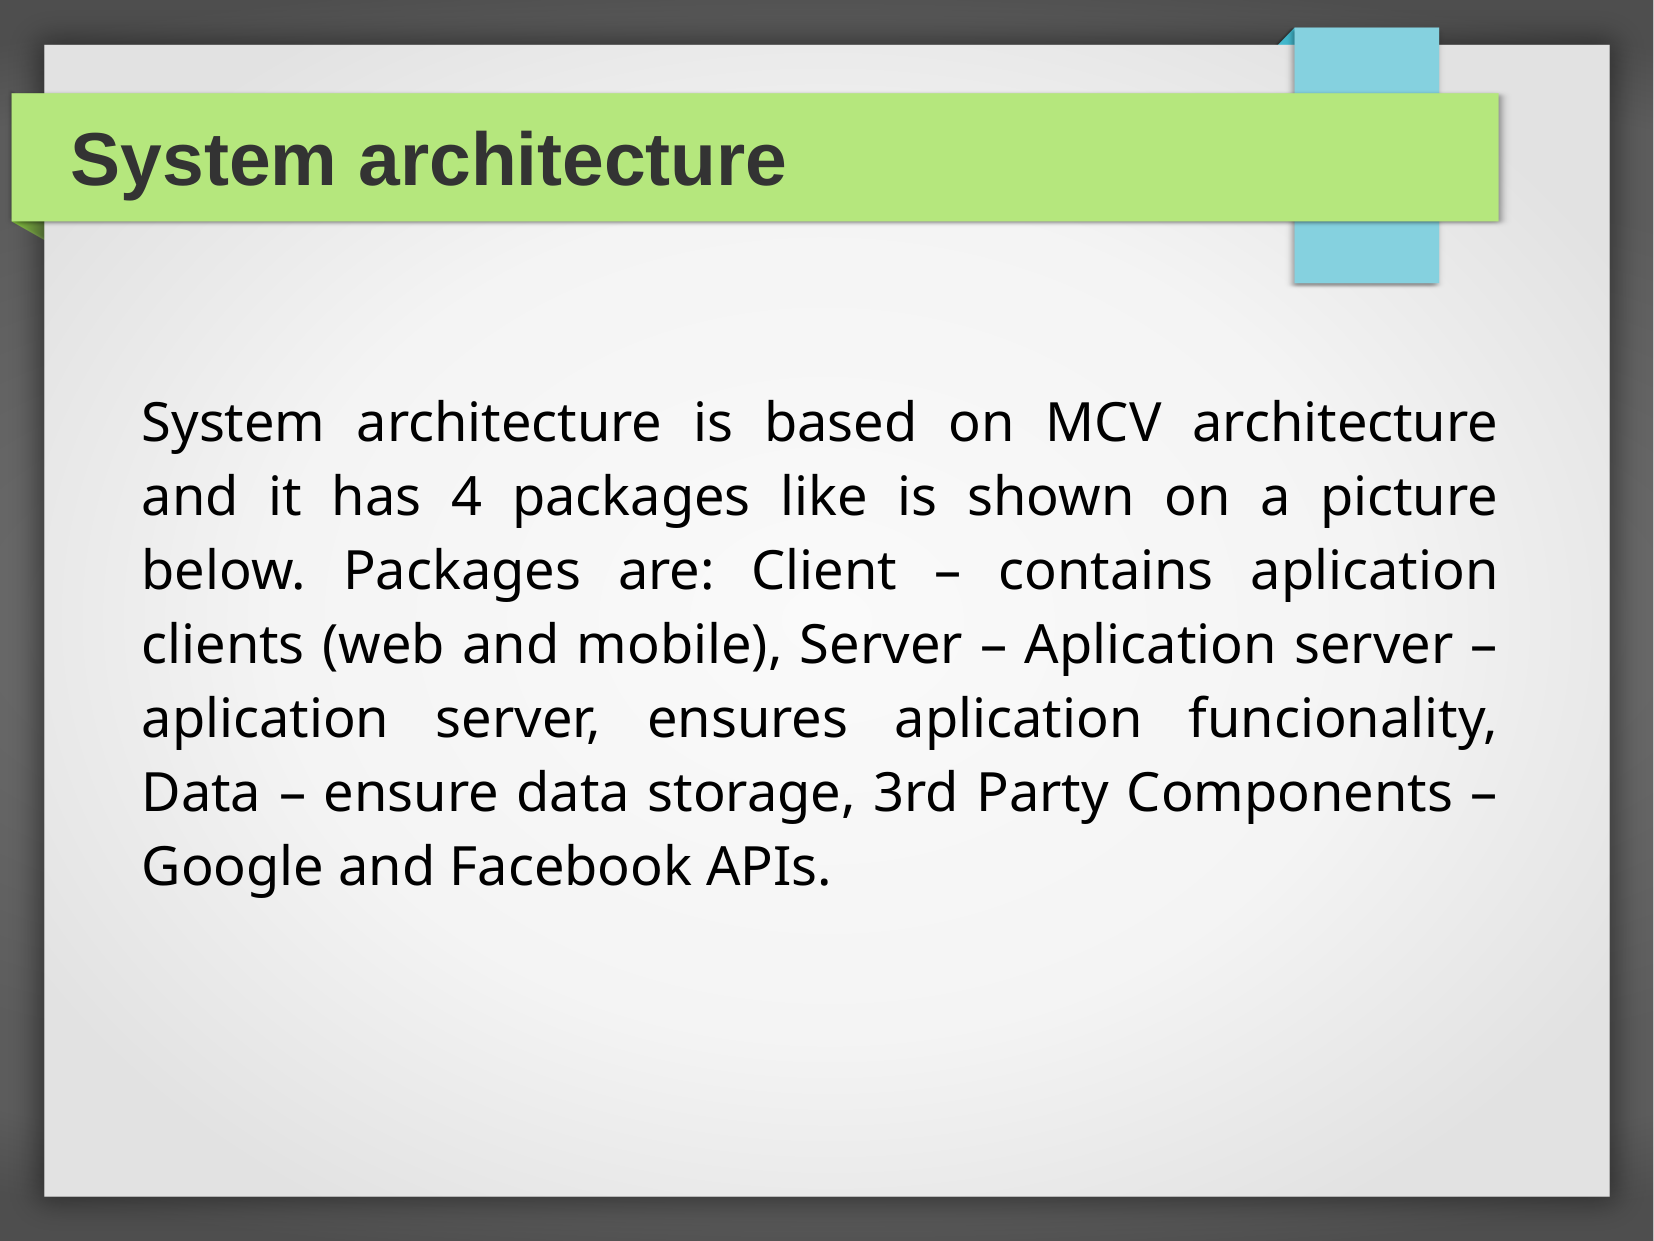

# System architecture
System architecture is based on MCV architecture and it has 4 packages like is shown on a picture below. Packages are: Client – contains aplication clients (web and mobile), Server – Aplication server – aplication server, ensures aplication funcionality, Data – ensure data storage, 3rd Party Components – Google and Facebook APIs.